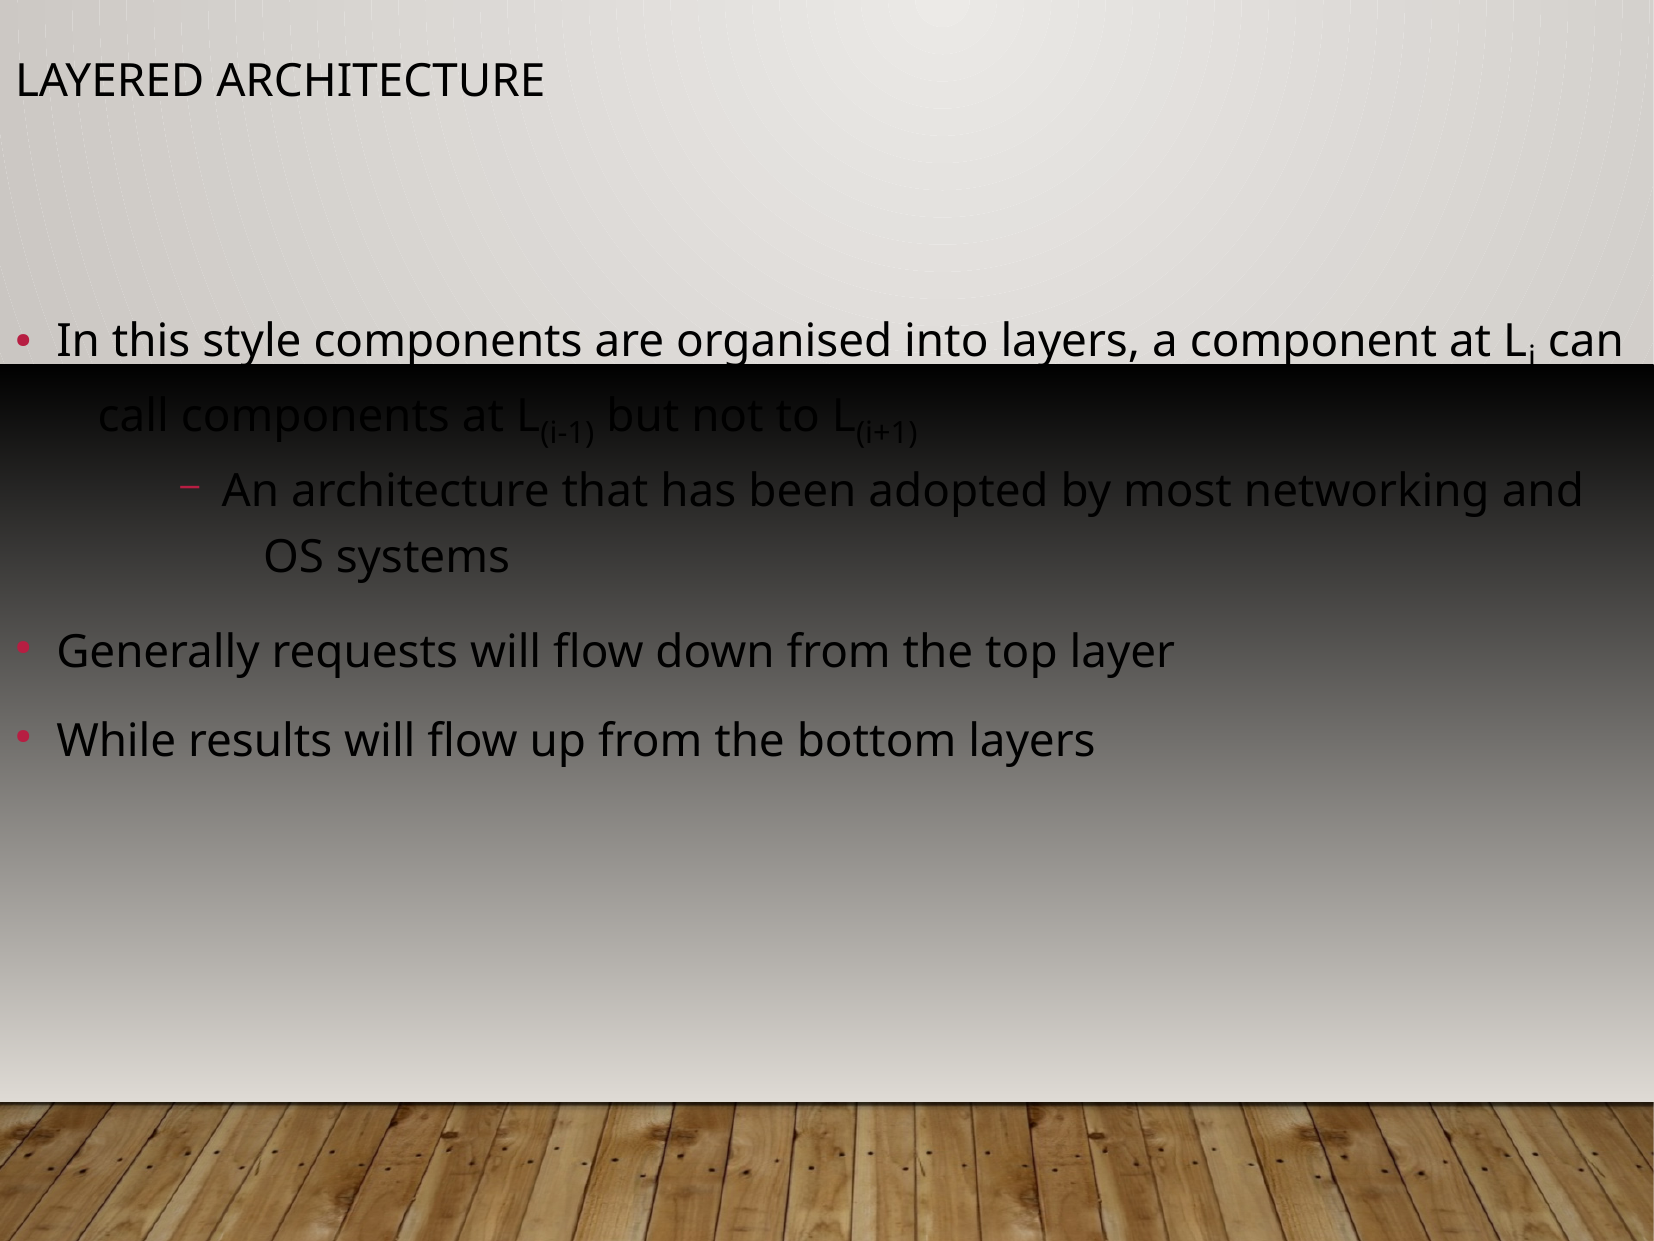

# Layered Architecture
In this style components are organised into layers, a component at Li can call components at L(i-1) but not to L(i+1)
An architecture that has been adopted by most networking and OS systems
Generally requests will flow down from the top layer
While results will flow up from the bottom layers